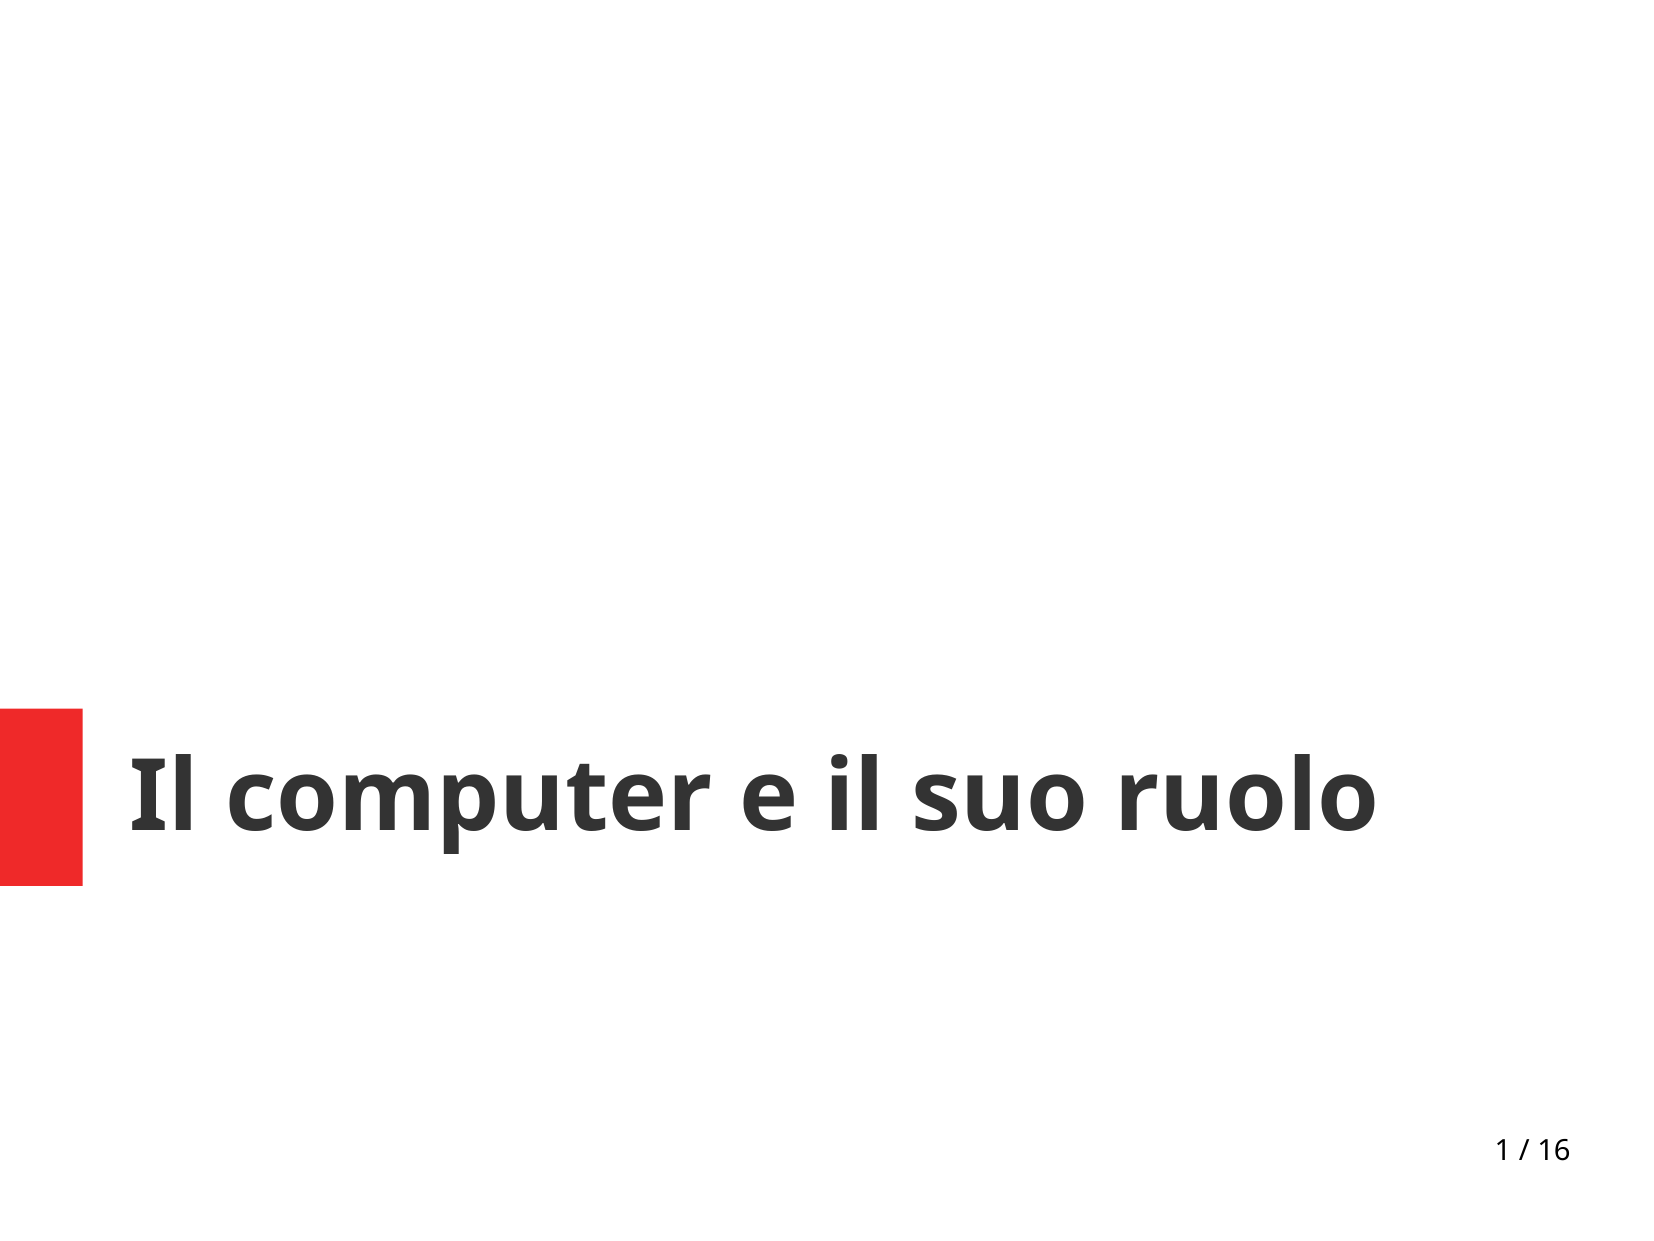

# Il computer e il suo ruolo
1